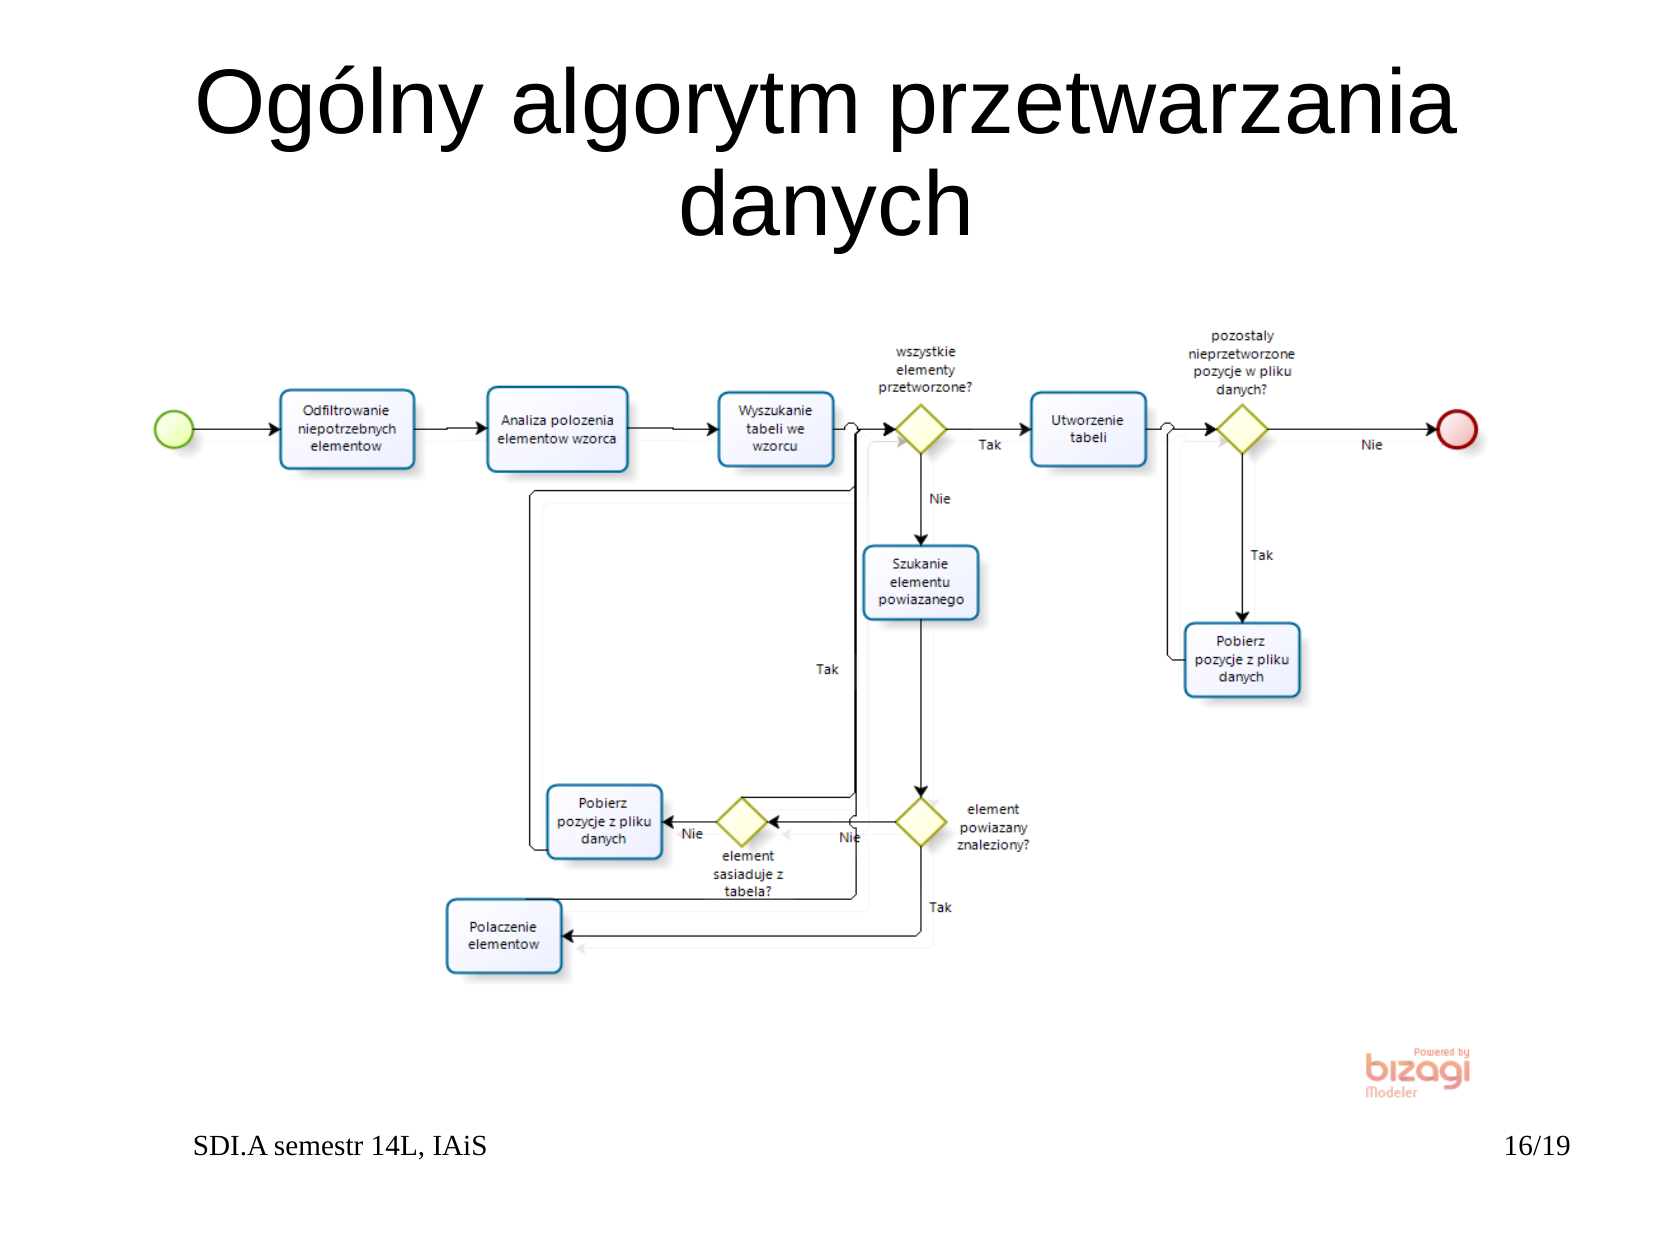

# Ogólny algorytm przetwarzania danych
SDI.A semestr 14L, IAiS
16